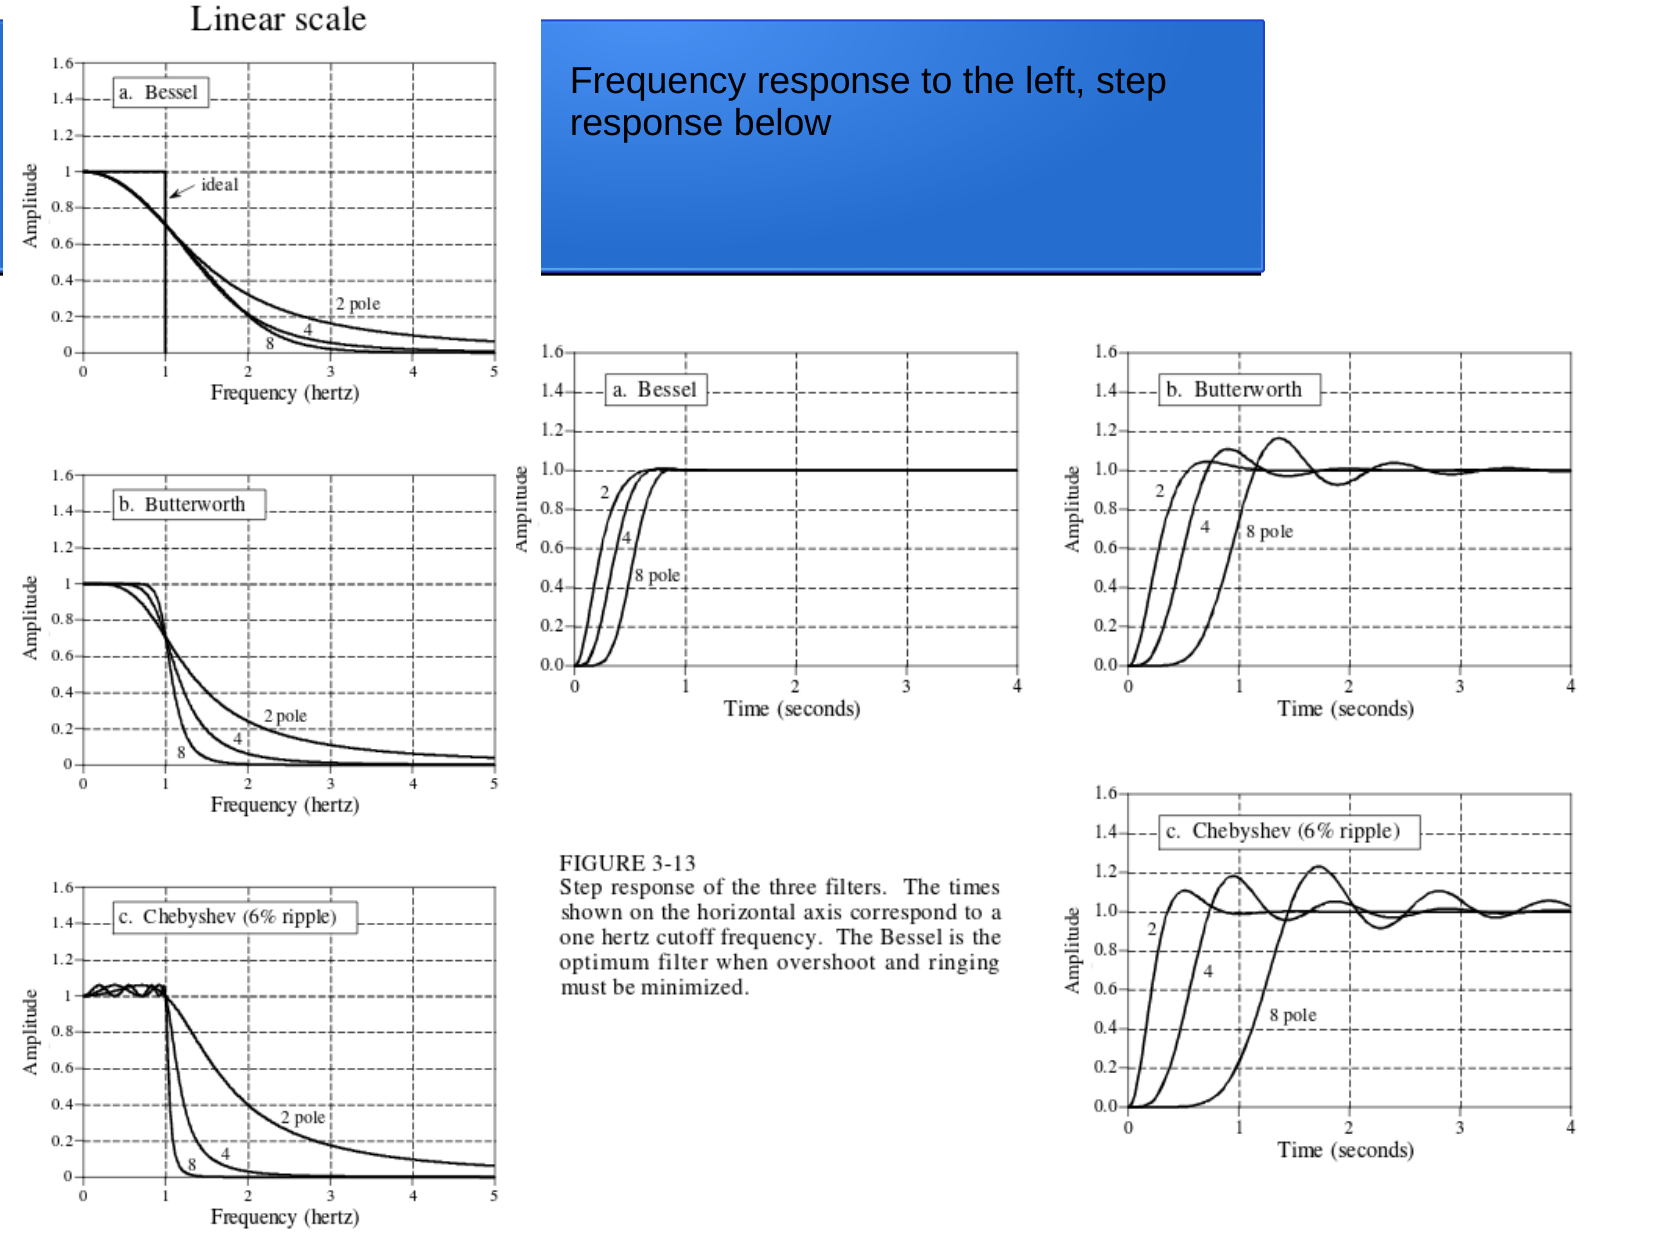

Frequency response to the left, step
response below